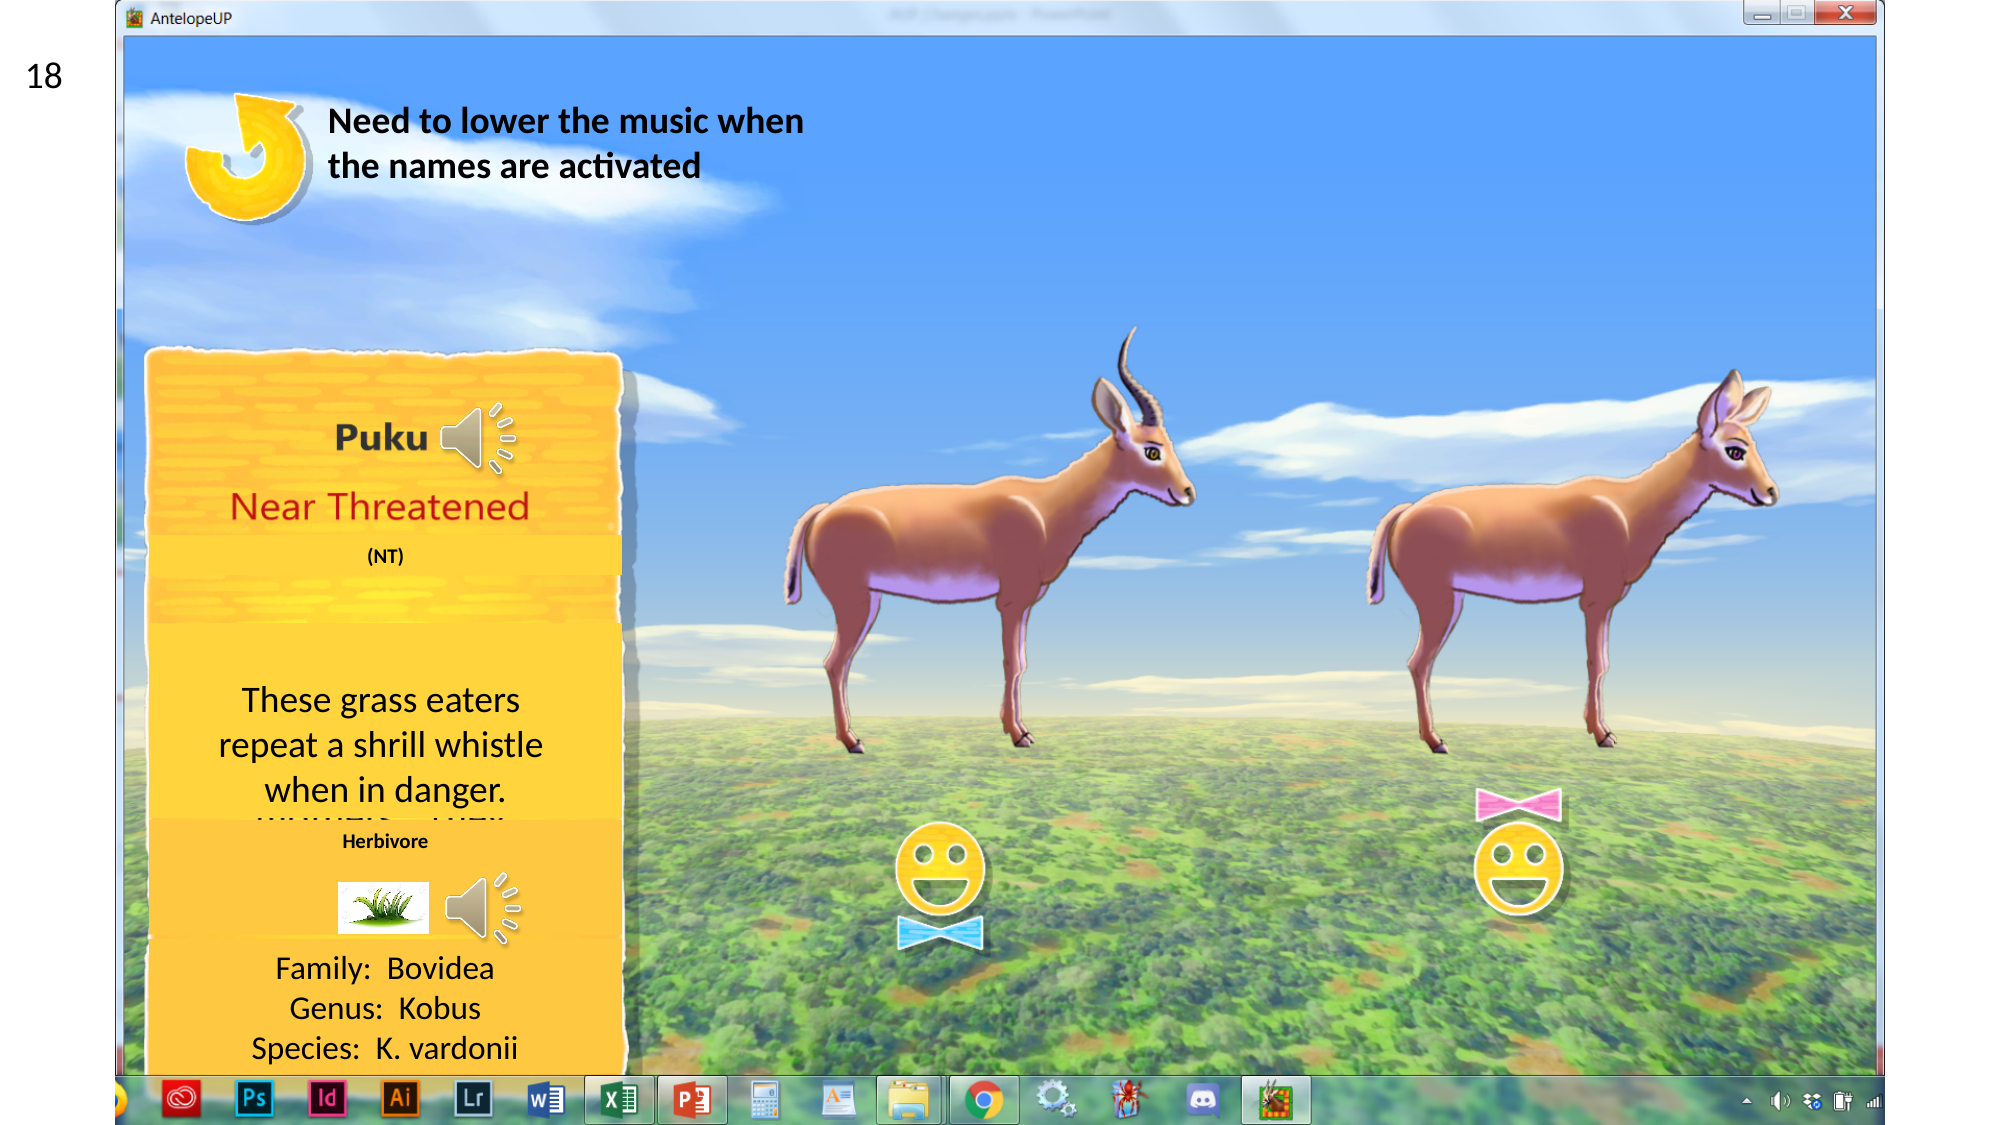

18
Need to lower the music when the names are activated
(NT)
These grass eaters
repeat a shrill whistle
when in danger.
Herbivore
Family: Bovidea
Genus: Kobus
Species: K. vardonii